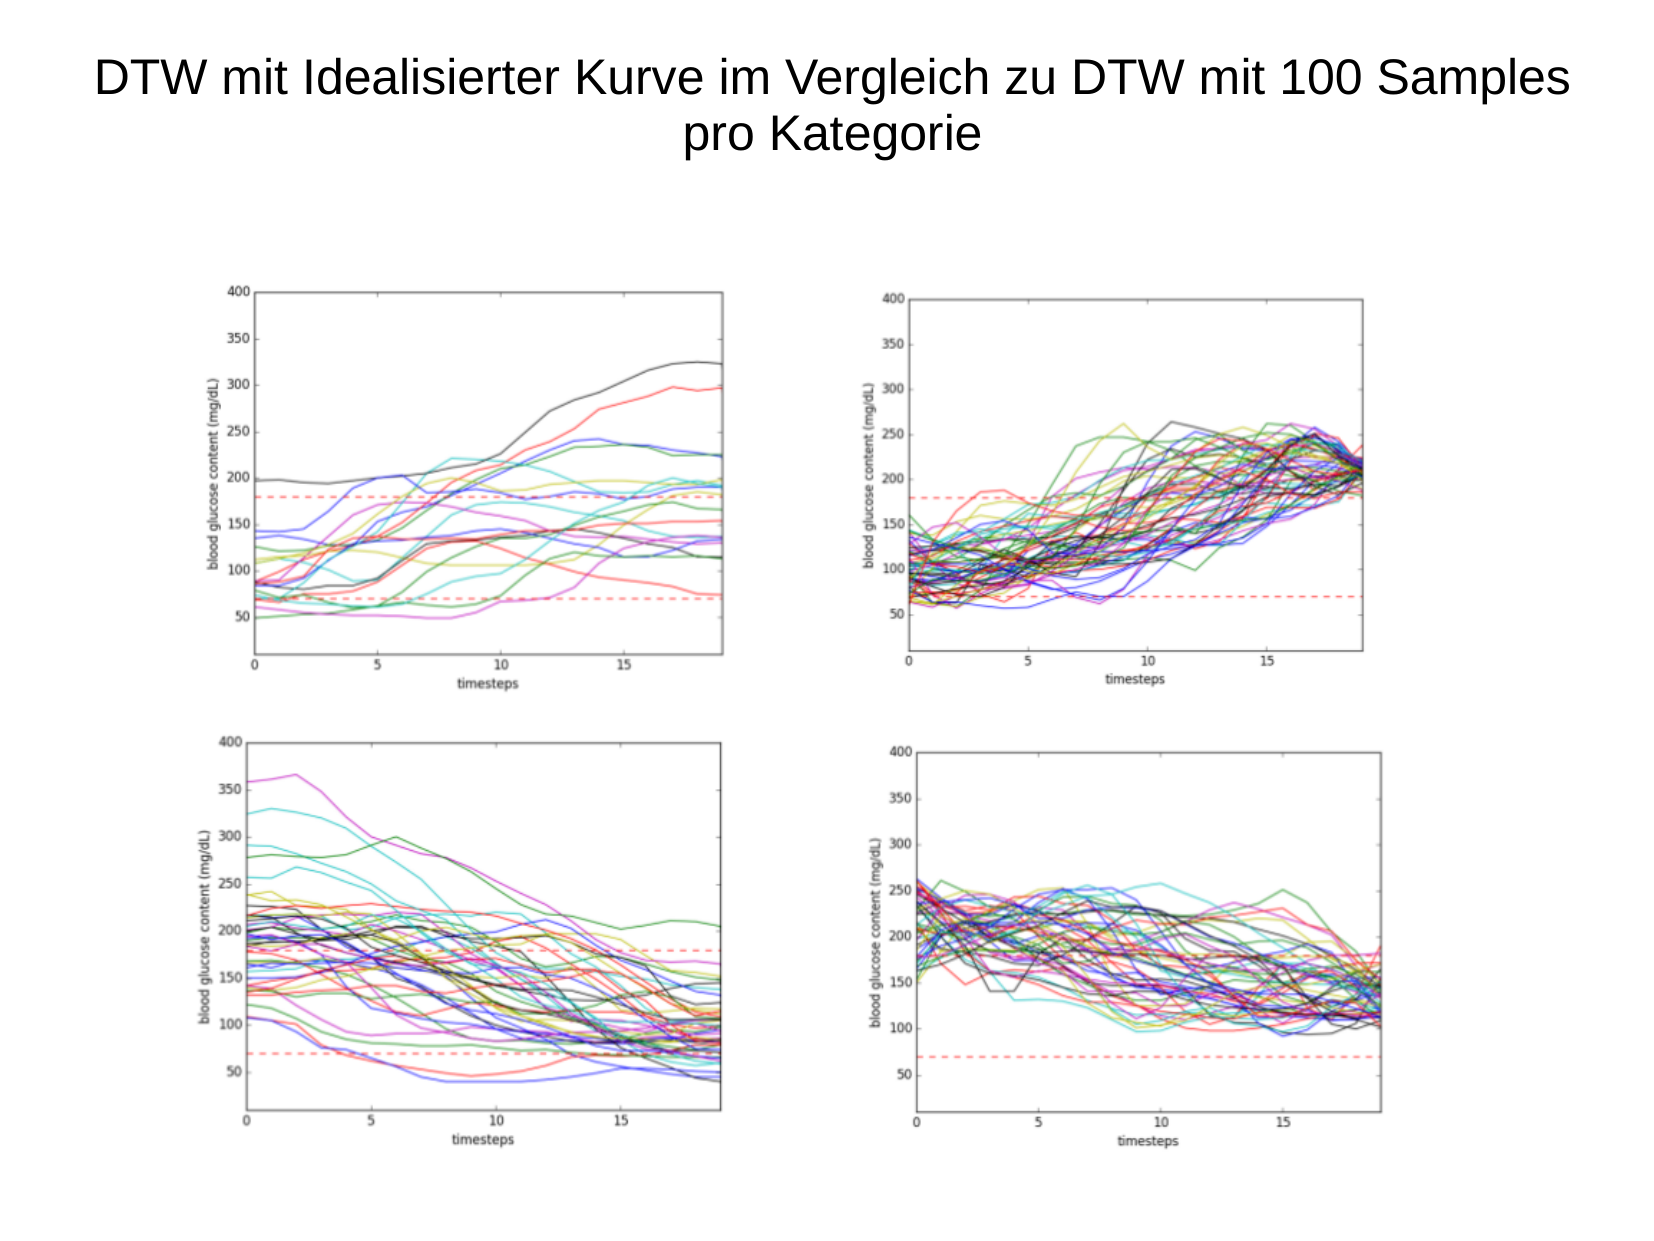

# DTW mit Idealisierter Kurve im Vergleich zu DTW mit 100 Samples pro Kategorie